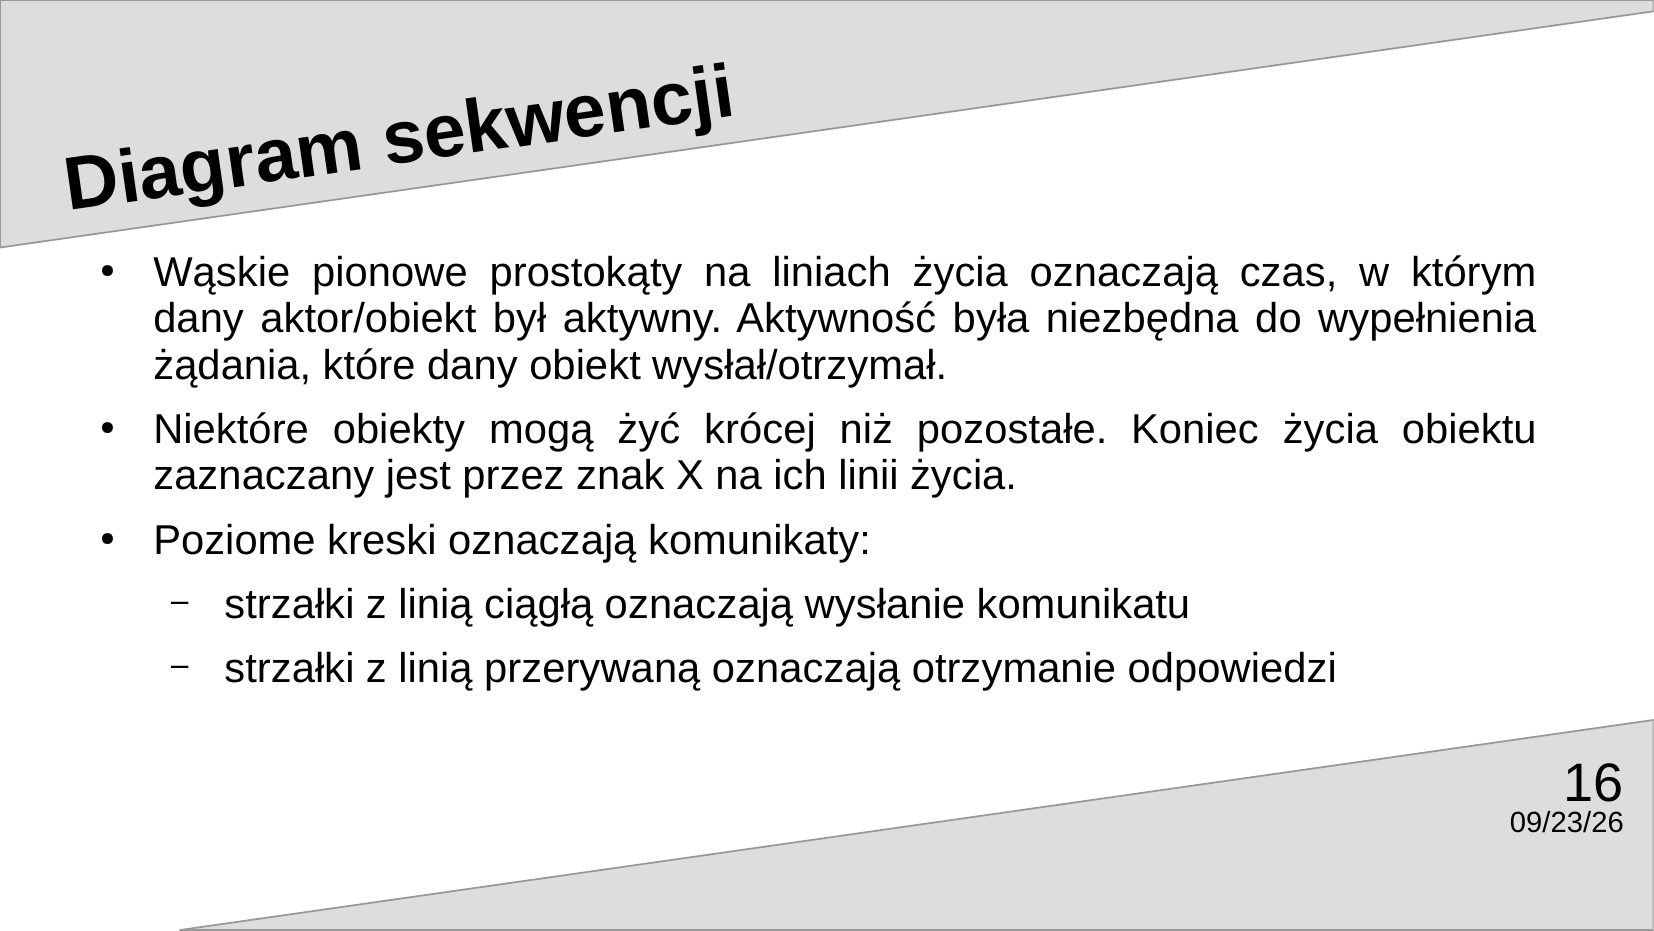

# Diagram sekwencji
Wąskie pionowe prostokąty na liniach życia oznaczają czas, w którym dany aktor/obiekt był aktywny. Aktywność była niezbędna do wypełnienia żądania, które dany obiekt wysłał/otrzymał.
Niektóre obiekty mogą żyć krócej niż pozostałe. Koniec życia obiektu zaznaczany jest przez znak X na ich linii życia.
Poziome kreski oznaczają komunikaty:
strzałki z linią ciągłą oznaczają wysłanie komunikatu
strzałki z linią przerywaną oznaczają otrzymanie odpowiedzi
16